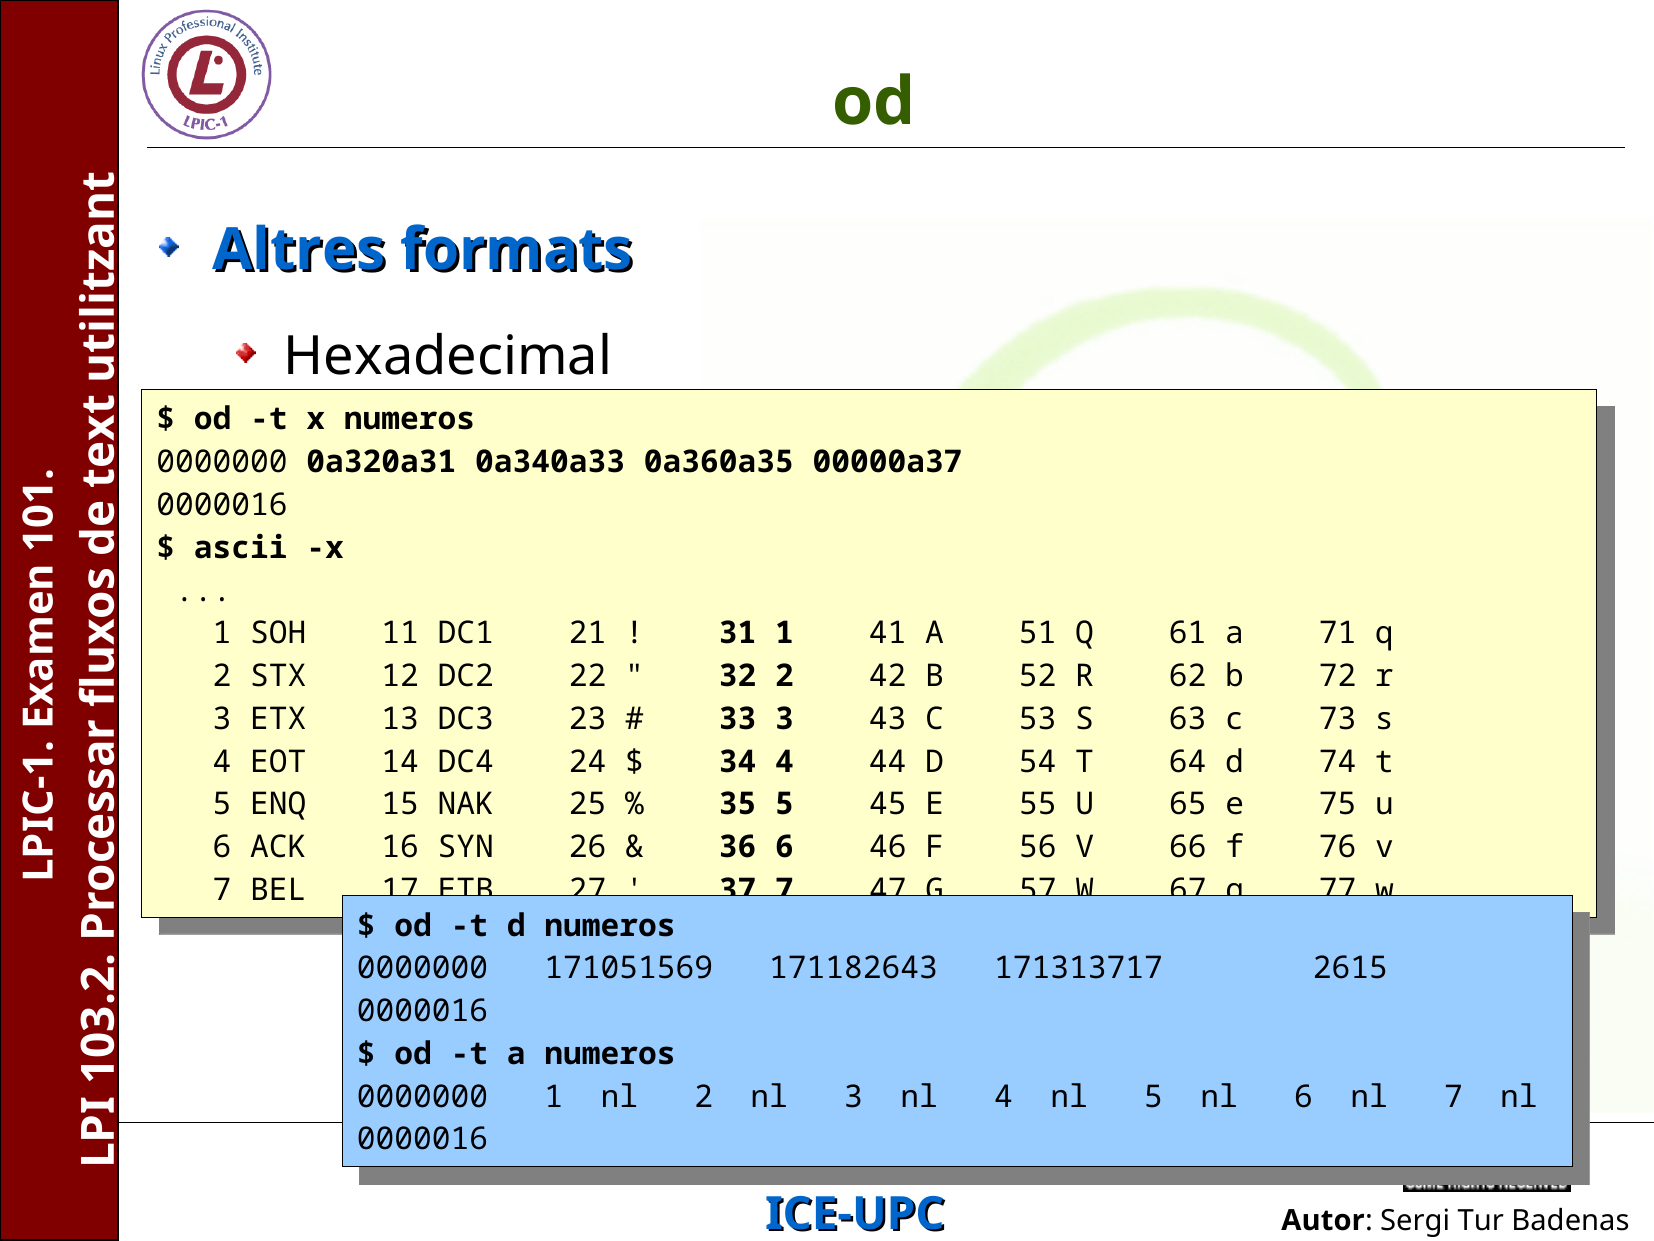

# od
Altres formats
Hexadecimal
decimal
$ od -t x numeros
0000000 0a320a31 0a340a33 0a360a35 00000a37
0000016
$ ascii -x
 ...
 1 SOH 11 DC1 21 ! 31 1 41 A 51 Q 61 a 71 q
 2 STX 12 DC2 22 " 32 2 42 B 52 R 62 b 72 r
 3 ETX 13 DC3 23 # 33 3 43 C 53 S 63 c 73 s
 4 EOT 14 DC4 24 $ 34 4 44 D 54 T 64 d 74 t
 5 ENQ 15 NAK 25 % 35 5 45 E 55 U 65 e 75 u
 6 ACK 16 SYN 26 & 36 6 46 F 56 V 66 f 76 v
 7 BEL 17 ETB 27 ' 37 7 47 G 57 W 67 g 77 w
$ od -t d numeros
0000000 171051569 171182643 171313717 2615
0000016
$ od -t a numeros
0000000 1 nl 2 nl 3 nl 4 nl 5 nl 6 nl 7 nl
0000016